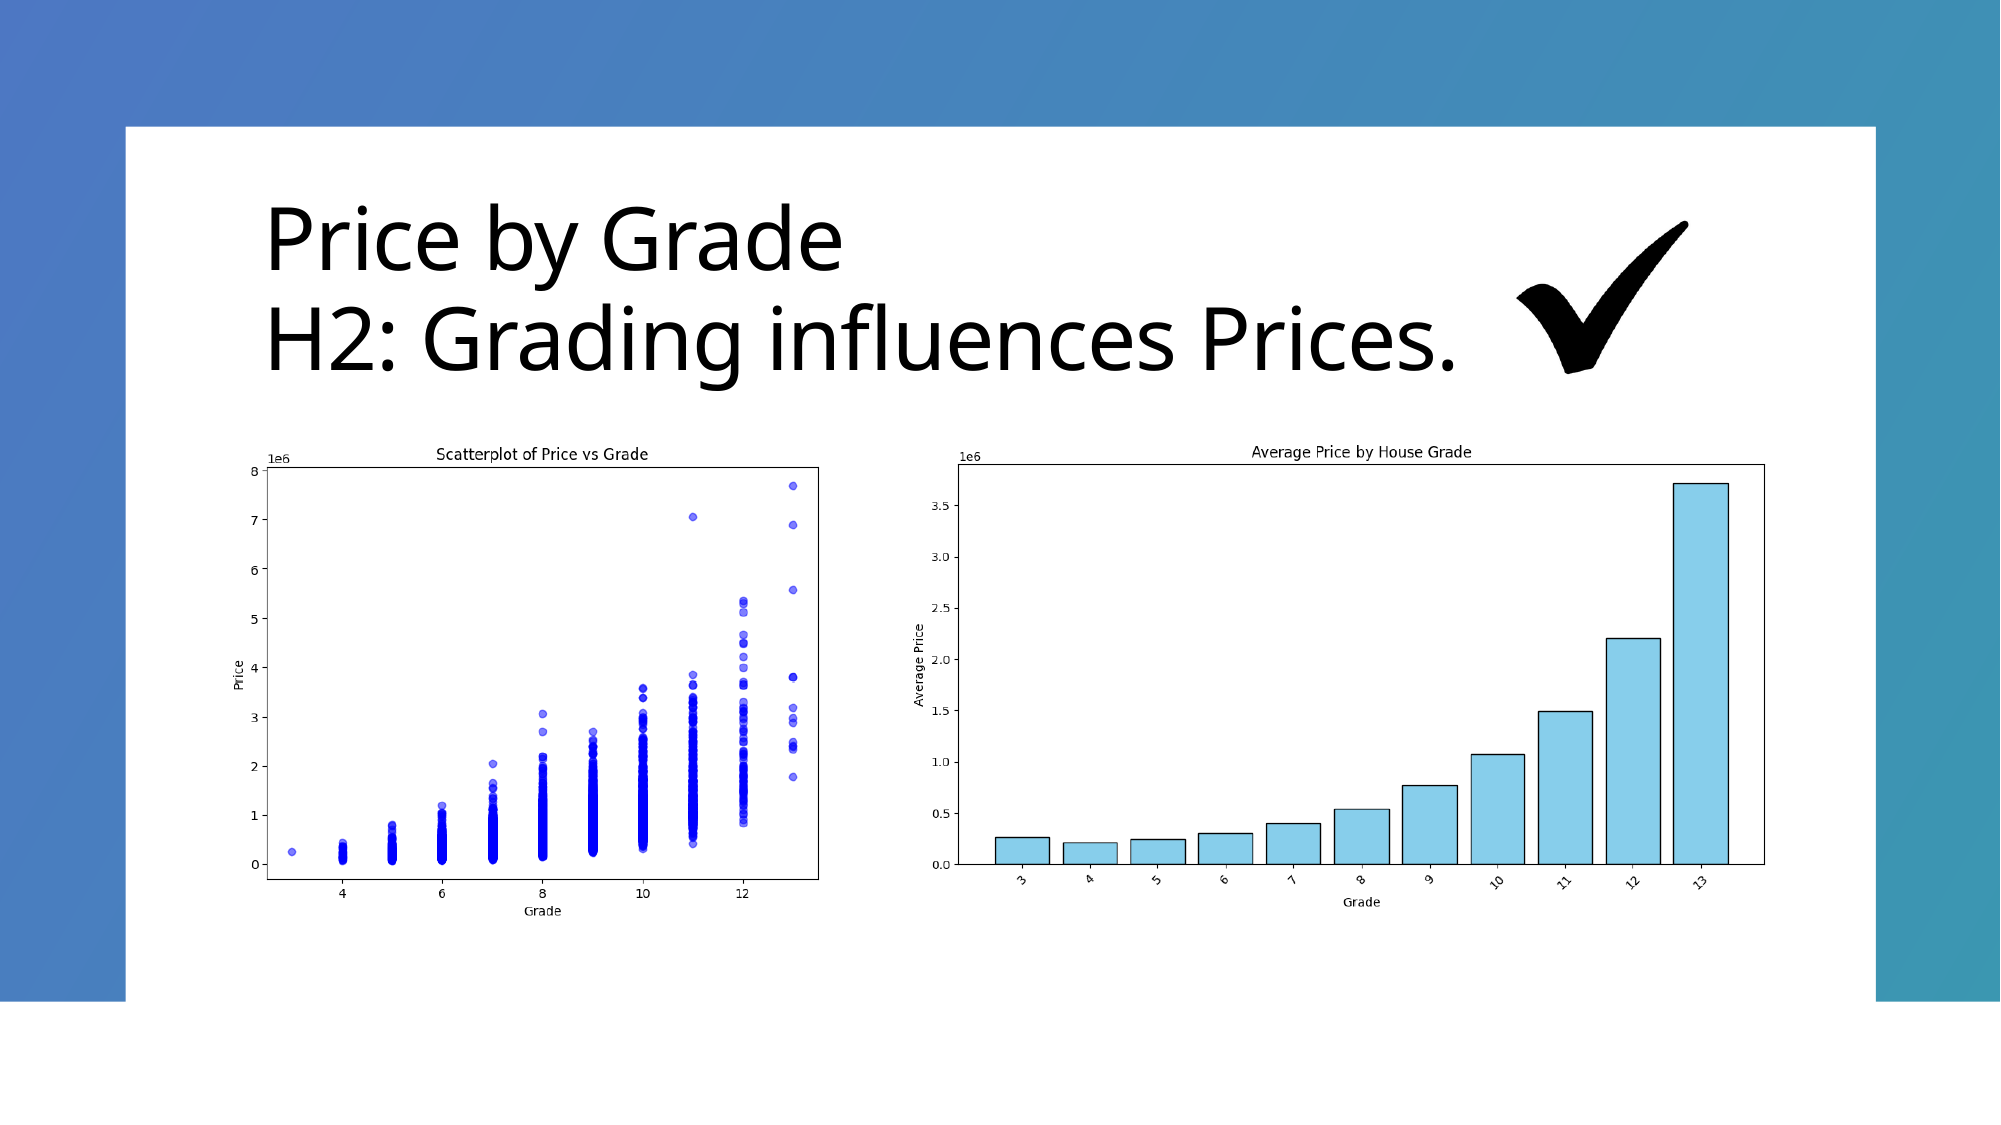

# Price by Grade H2: Grading influences Prices.